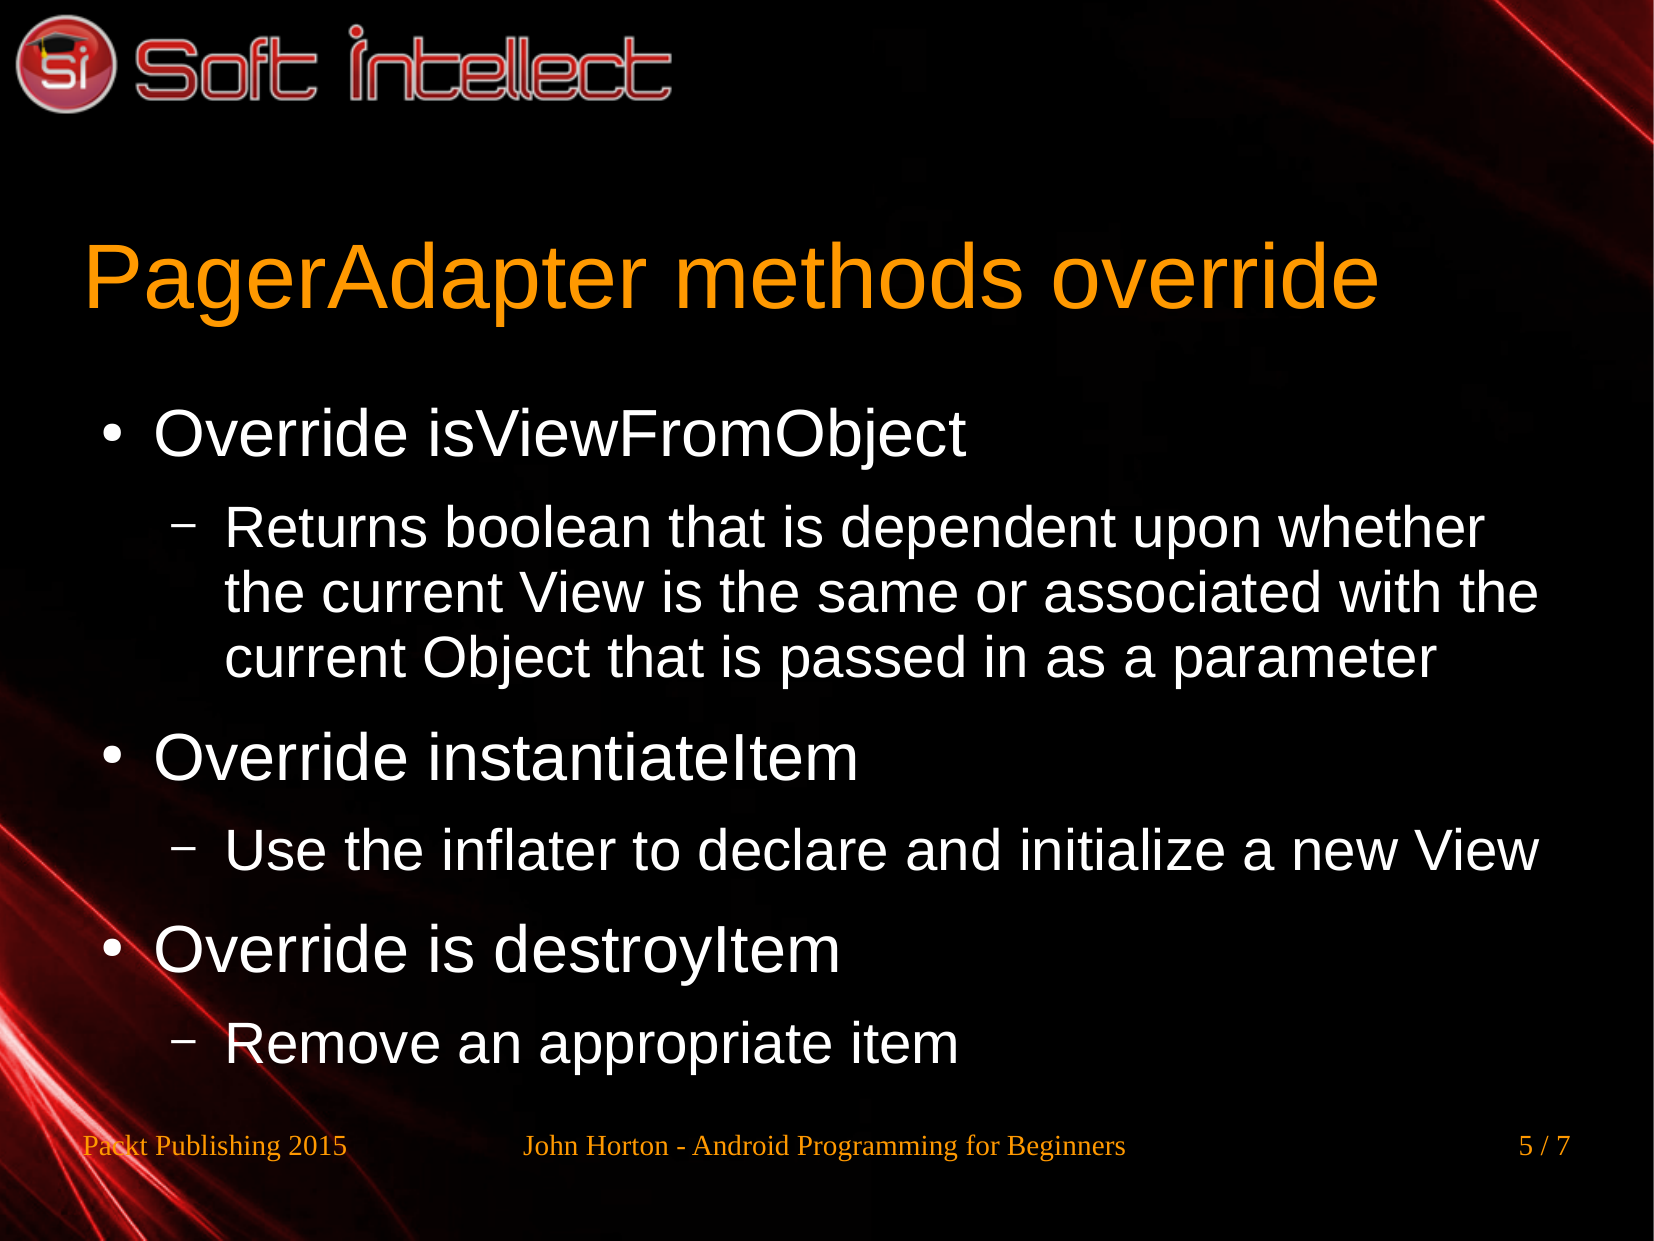

# PagerAdapter methods override
Override isViewFromObject
Returns boolean that is dependent upon whether the current View is the same or associated with the current Object that is passed in as a parameter
Override instantiateItem
Use the inflater to declare and initialize a new View
Override is destroyItem
Remove an appropriate item
Packt Publishing 2015
John Horton - Android Programming for Beginners
5